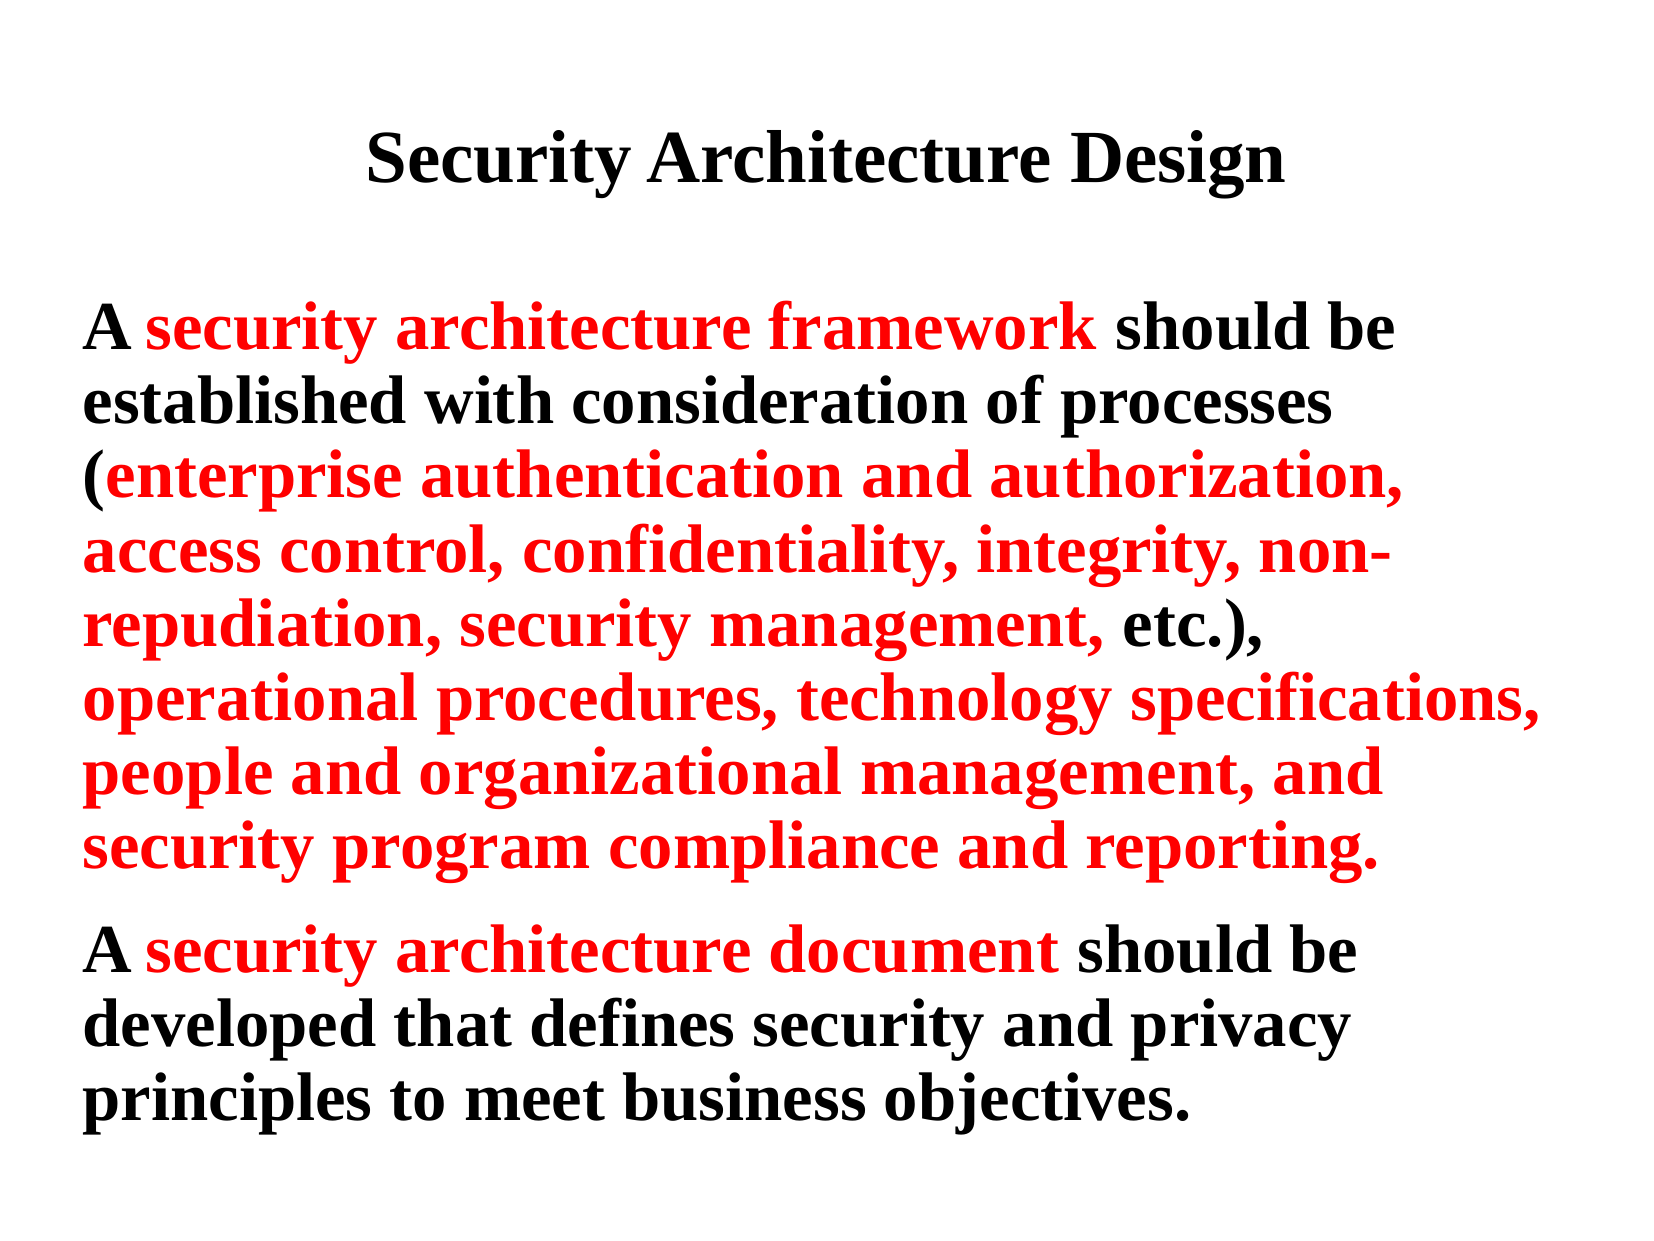

# Security Architecture Design
A security architecture framework should be established with consideration of processes (enterprise authentication and authorization, access control, confidentiality, integrity, non-repudiation, security management, etc.), operational procedures, technology specifications, people and organizational management, and security program compliance and reporting.
A security architecture document should be developed that defines security and privacy principles to meet business objectives.